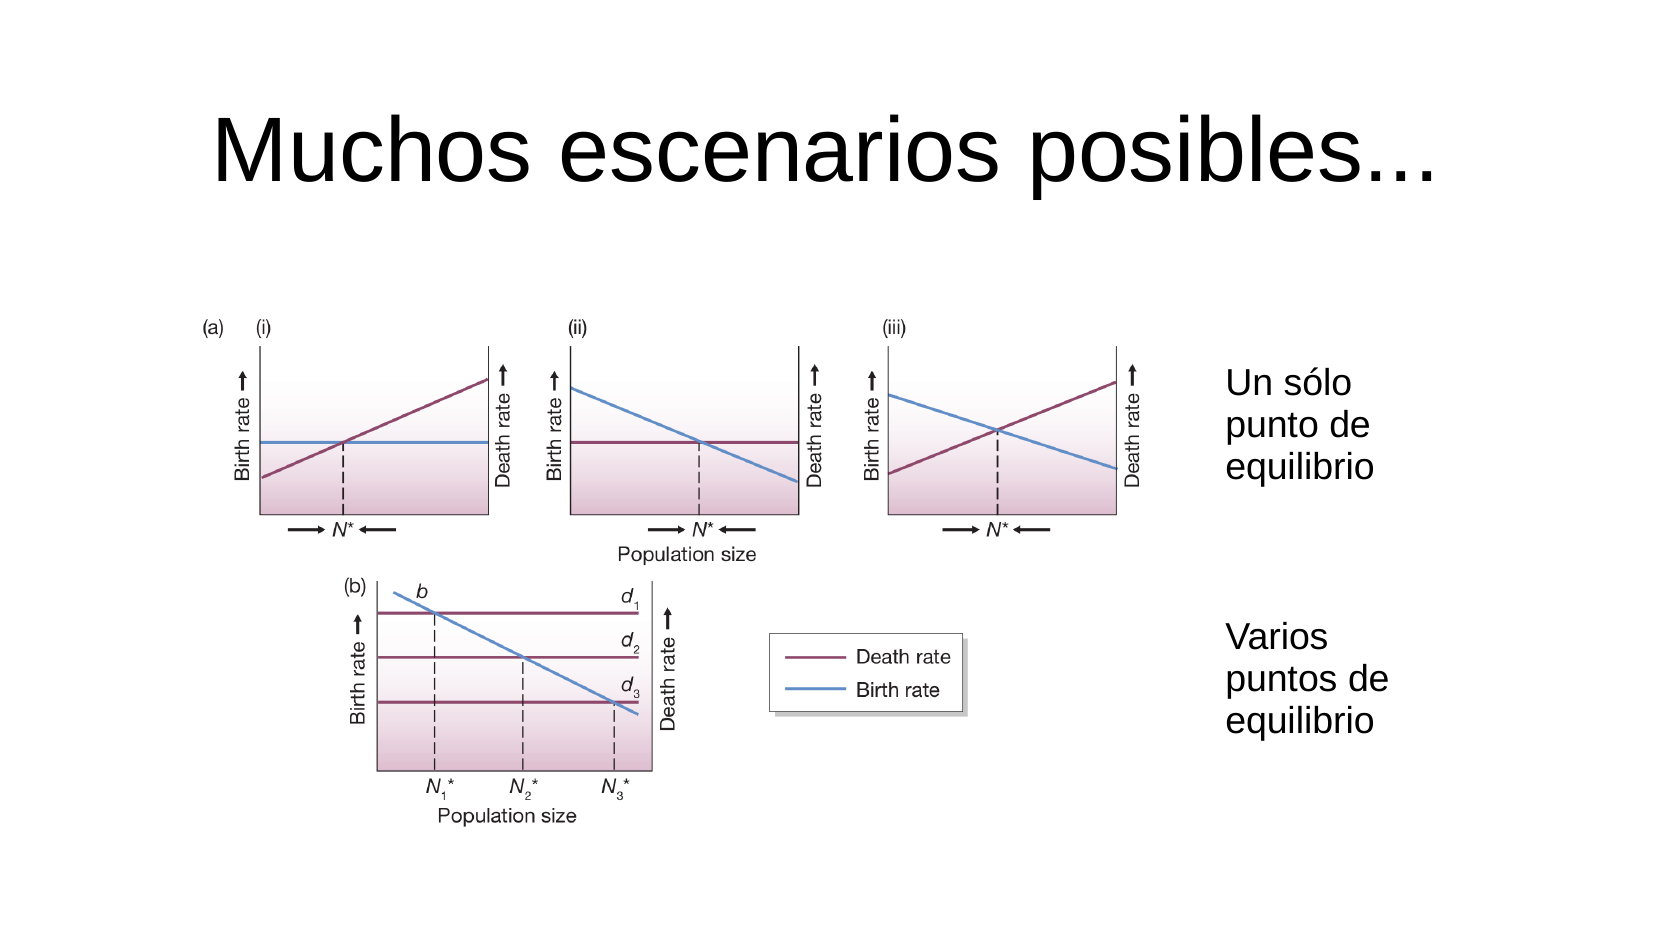

# Muchos escenarios posibles...
Un sólo punto de equilibrio
Varios puntos de equilibrio